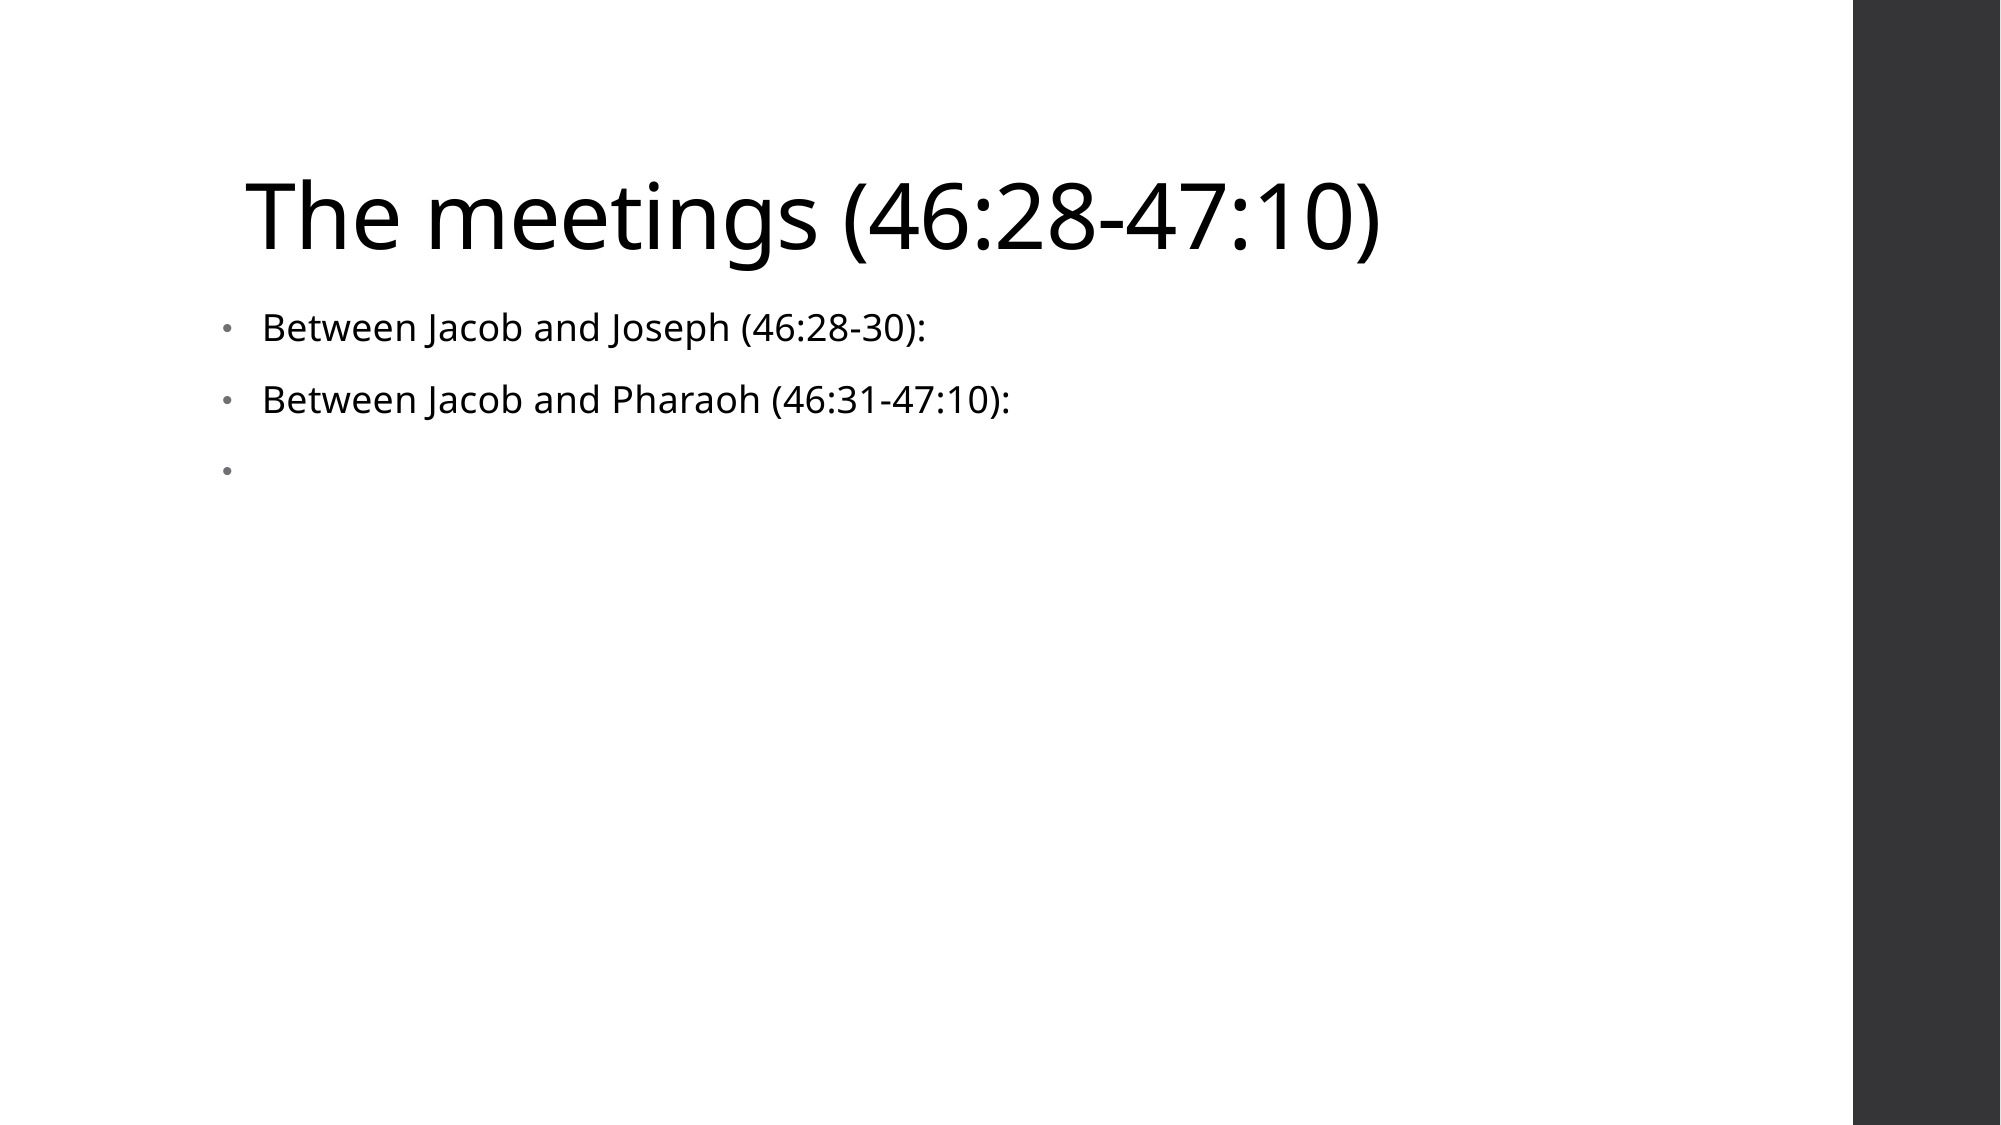

# The meetings (46:28-47:10)
 Between Jacob and Joseph (46:28-30):
 Between Jacob and Pharaoh (46:31-47:10):